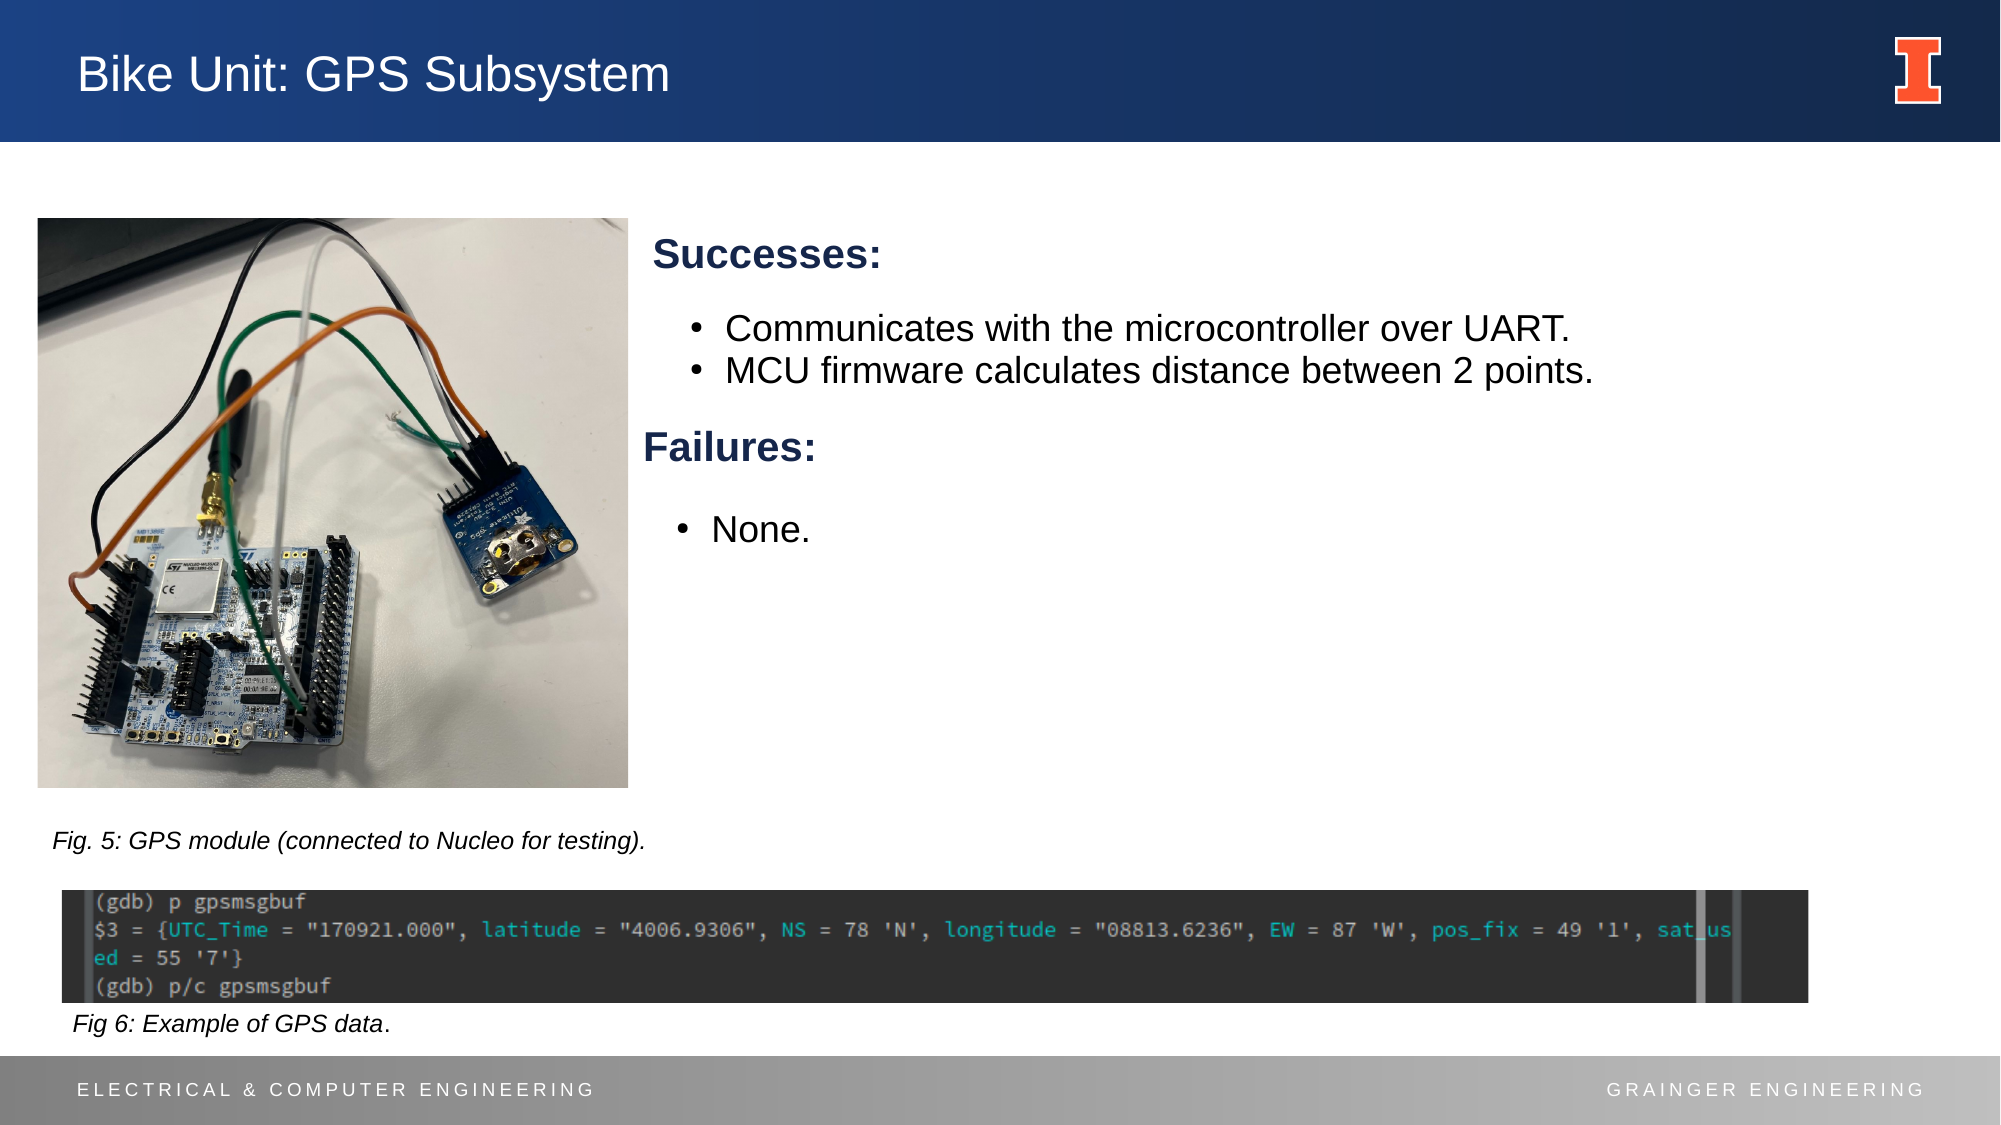

Bike Unit: GPS Subsystem
Successes:
Communicates with the microcontroller over UART.
MCU firmware calculates distance between 2 points.
Failures:
None.
Fig. 5: GPS module (connected to Nucleo for testing).
Fig 6: Example of GPS data.
ELECTRICAL & COMPUTER ENGINEERING
GRAINGER ENGINEERING